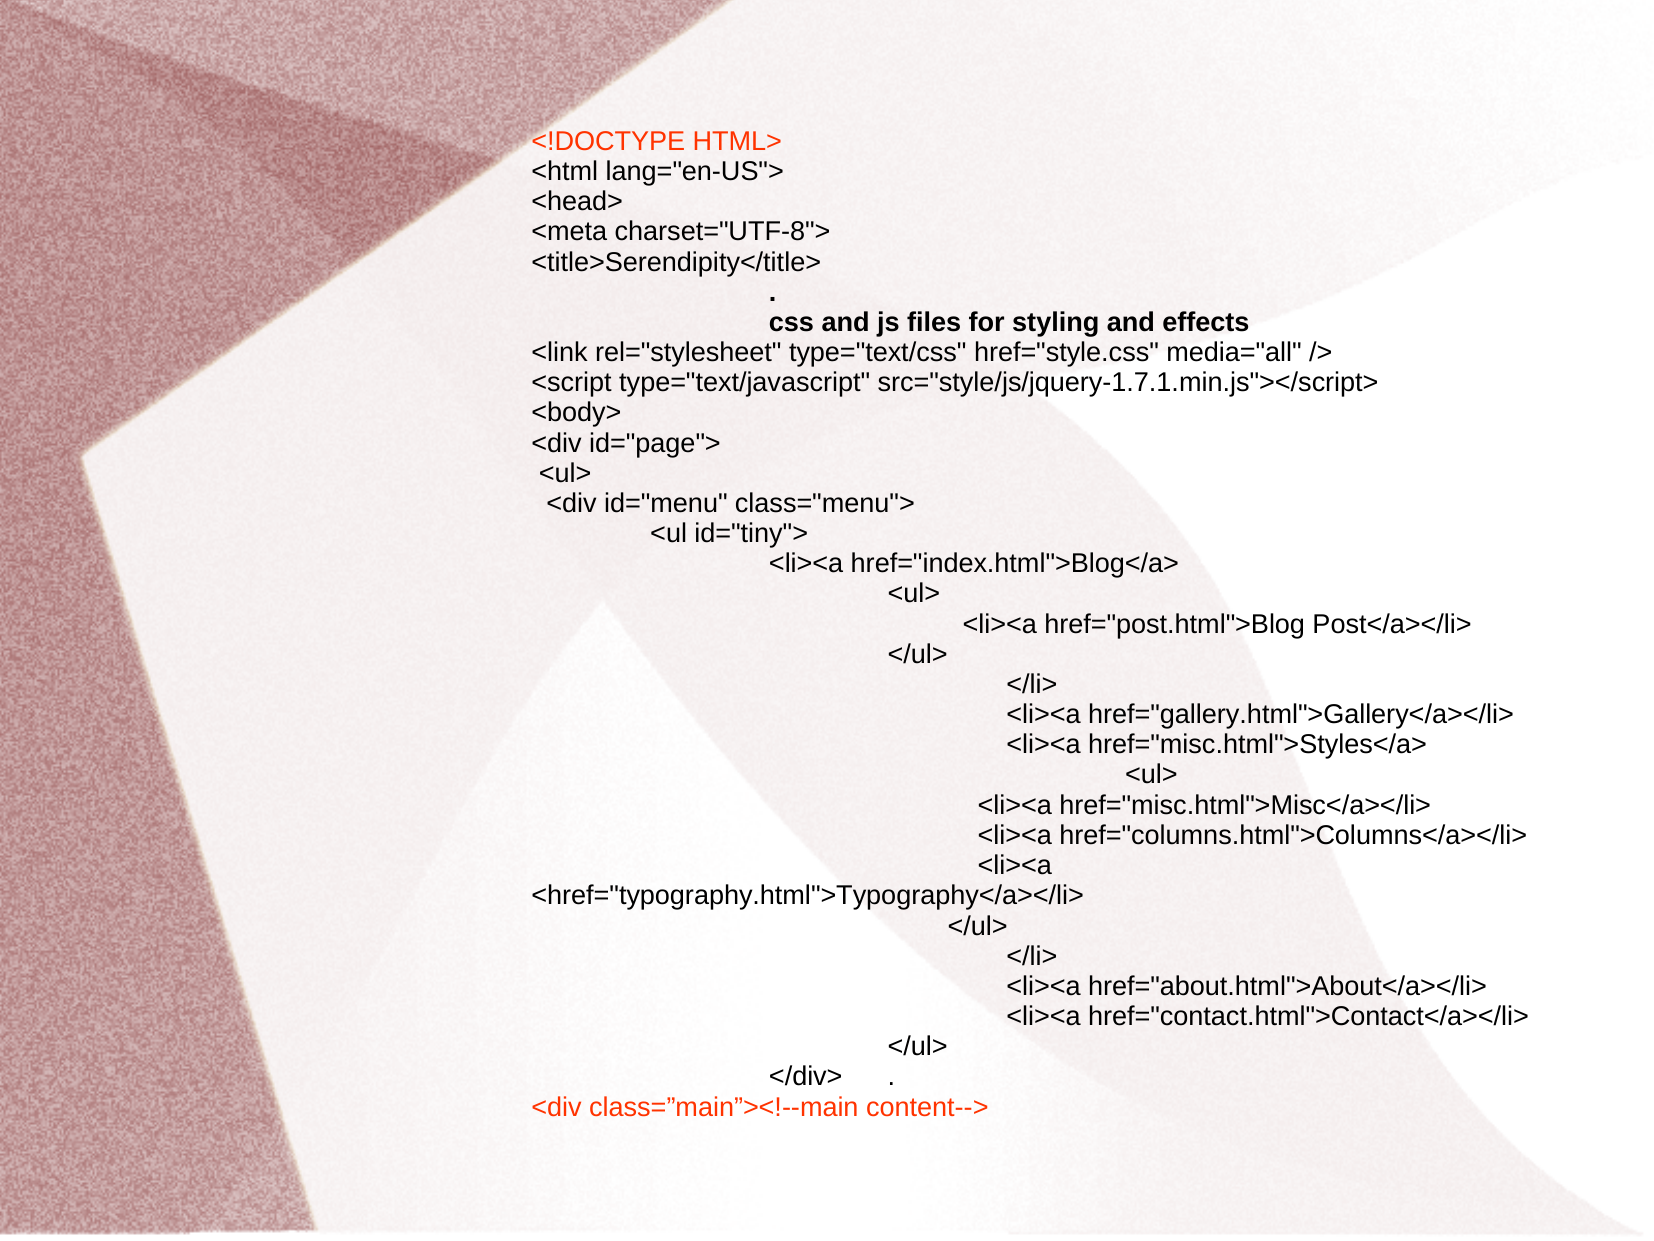

<!DOCTYPE HTML>
<html lang="en-US">
<head>
<meta charset="UTF-8">
<title>Serendipity</title>
		.
		css and js files for styling and effects
<link rel="stylesheet" type="text/css" href="style.css" media="all" />
<script type="text/javascript" src="style/js/jquery-1.7.1.min.js"></script>
<body>
<div id="page">
 <ul>
 <div id="menu" class="menu">
 	<ul id="tiny">
		<li><a href="index.html">Blog</a>
			<ul>
			 <li><a href="post.html">Blog Post</a></li>
			</ul>
				</li>
				<li><a href="gallery.html">Gallery</a></li>
				<li><a href="misc.html">Styles</a>
					<ul>
			 <li><a href="misc.html">Misc</a></li>
			 <li><a href="columns.html">Columns</a></li>
			 <li><a <href="typography.html">Typography</a></li>
			 </ul>
				</li>
				<li><a href="about.html">About</a></li>
				<li><a href="contact.html">Contact</a></li>
			</ul>
		</div>	.
<div class=”main”><!--main content-->